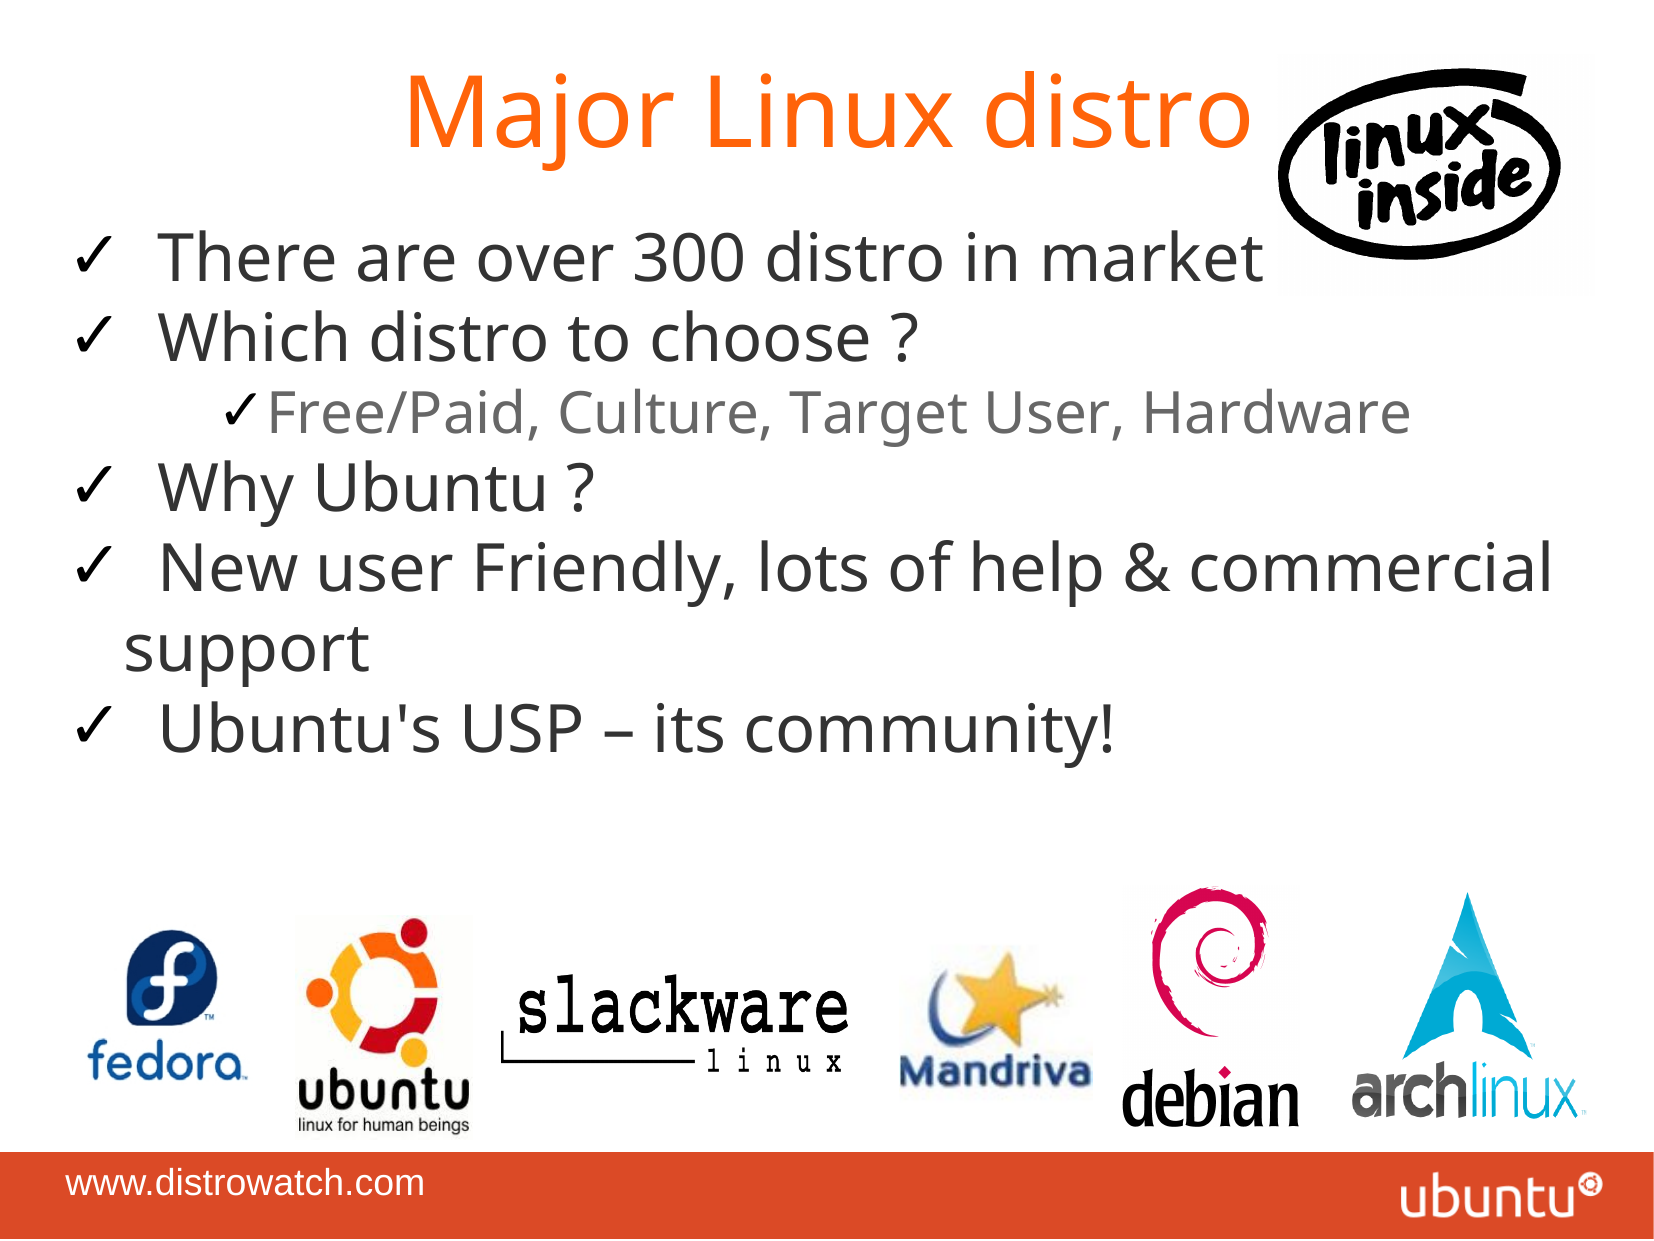

# Major Linux distro
 There are over 300 distro in market
 Which distro to choose ?
Free/Paid, Culture, Target User, Hardware
 Why Ubuntu ?
 New user Friendly, lots of help & commercial support
 Ubuntu's USP – its community!
 www.distrowatch.com